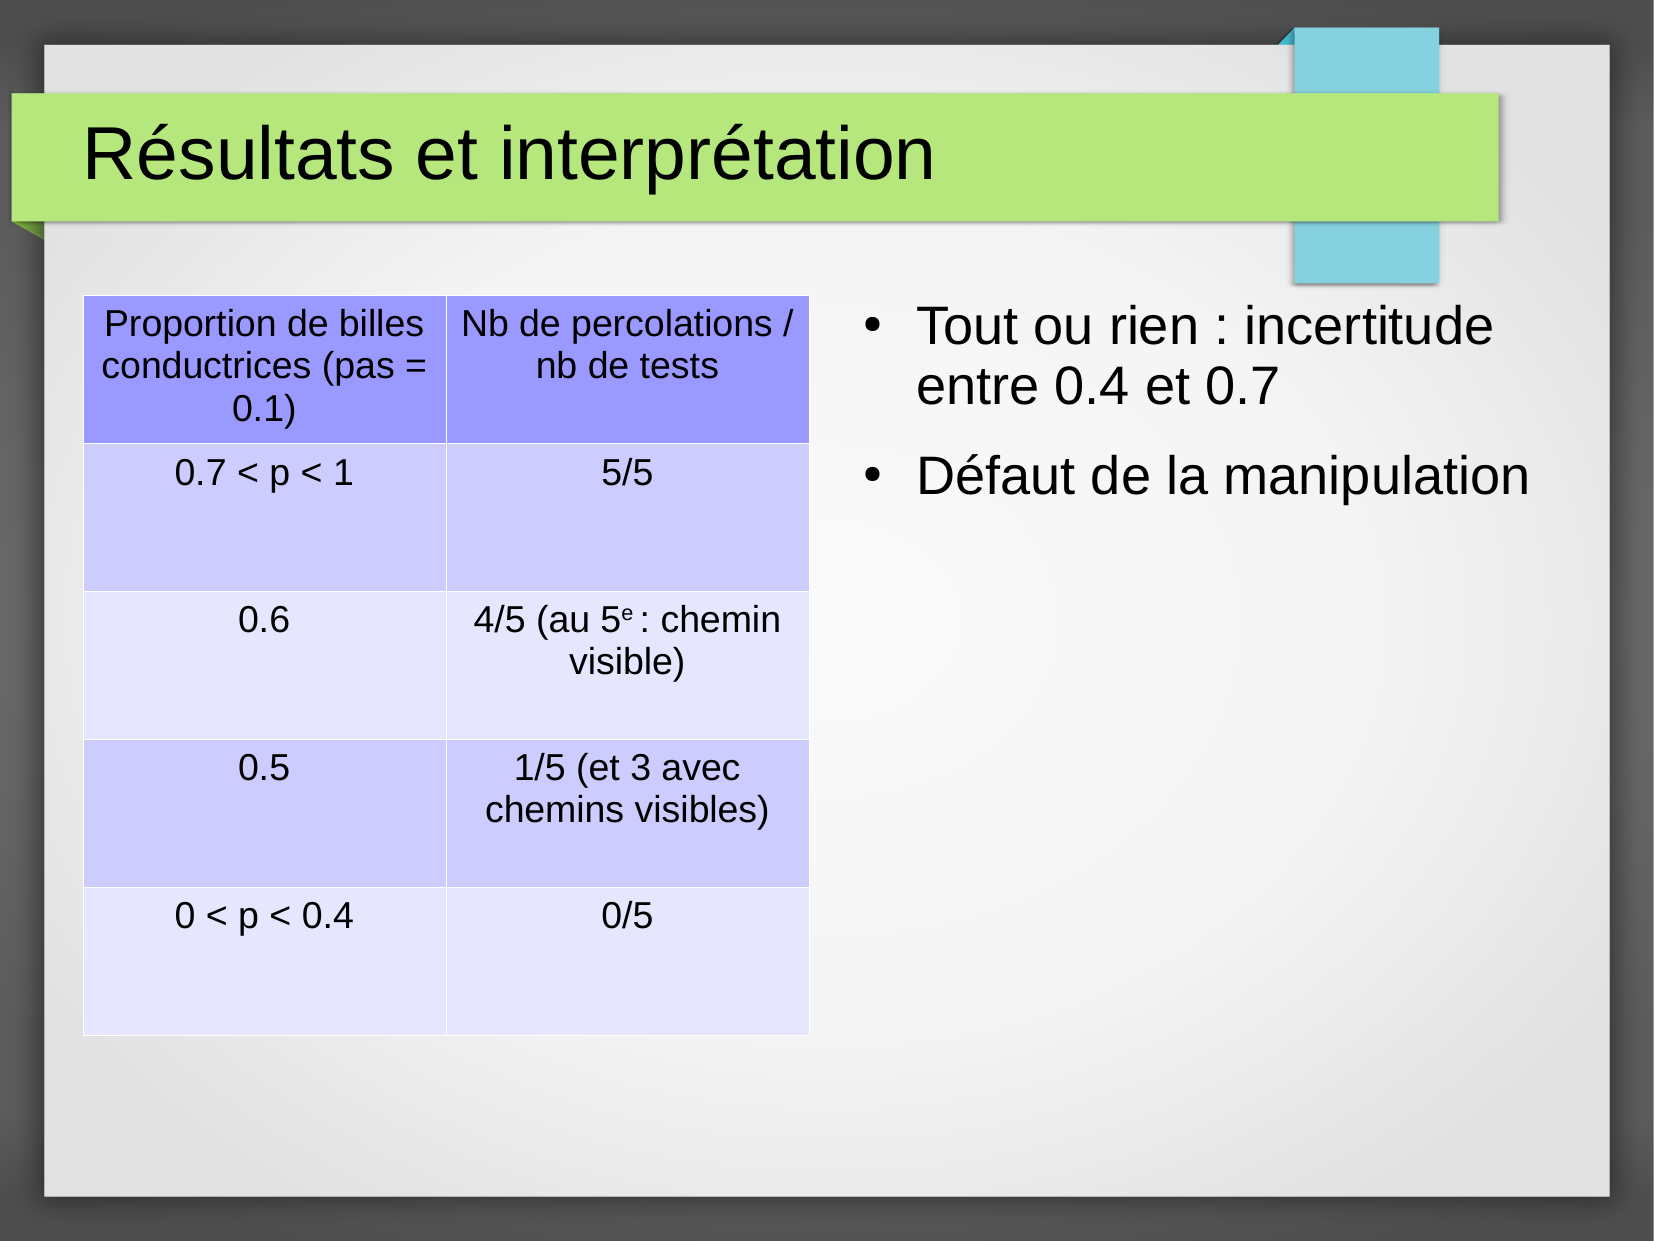

# Résultats et interprétation
| Proportion de billes conductrices (pas = 0.1) | Nb de percolations / nb de tests |
| --- | --- |
| 0.7 < p < 1 | 5/5 |
| 0.6 | 4/5 (au 5e : chemin visible) |
| 0.5 | 1/5 (et 3 avec chemins visibles) |
| 0 < p < 0.4 | 0/5 |
Tout ou rien : incertitude entre 0.4 et 0.7
Défaut de la manipulation